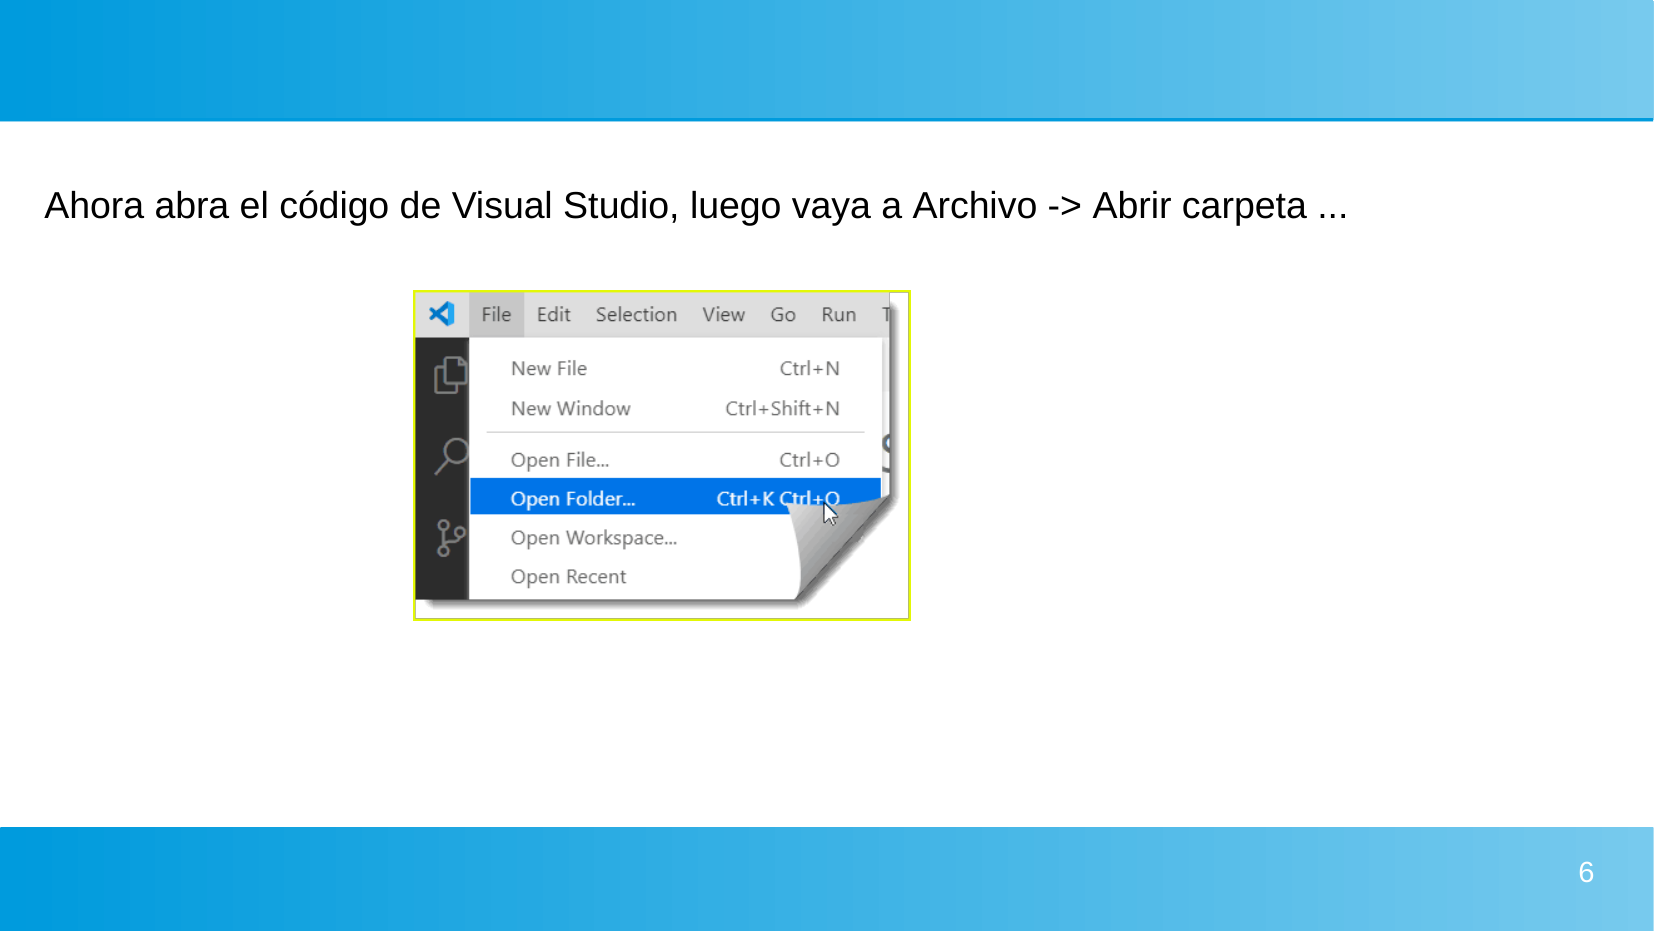

Ahora abra el código de Visual Studio, luego vaya a Archivo -> Abrir carpeta ...
6